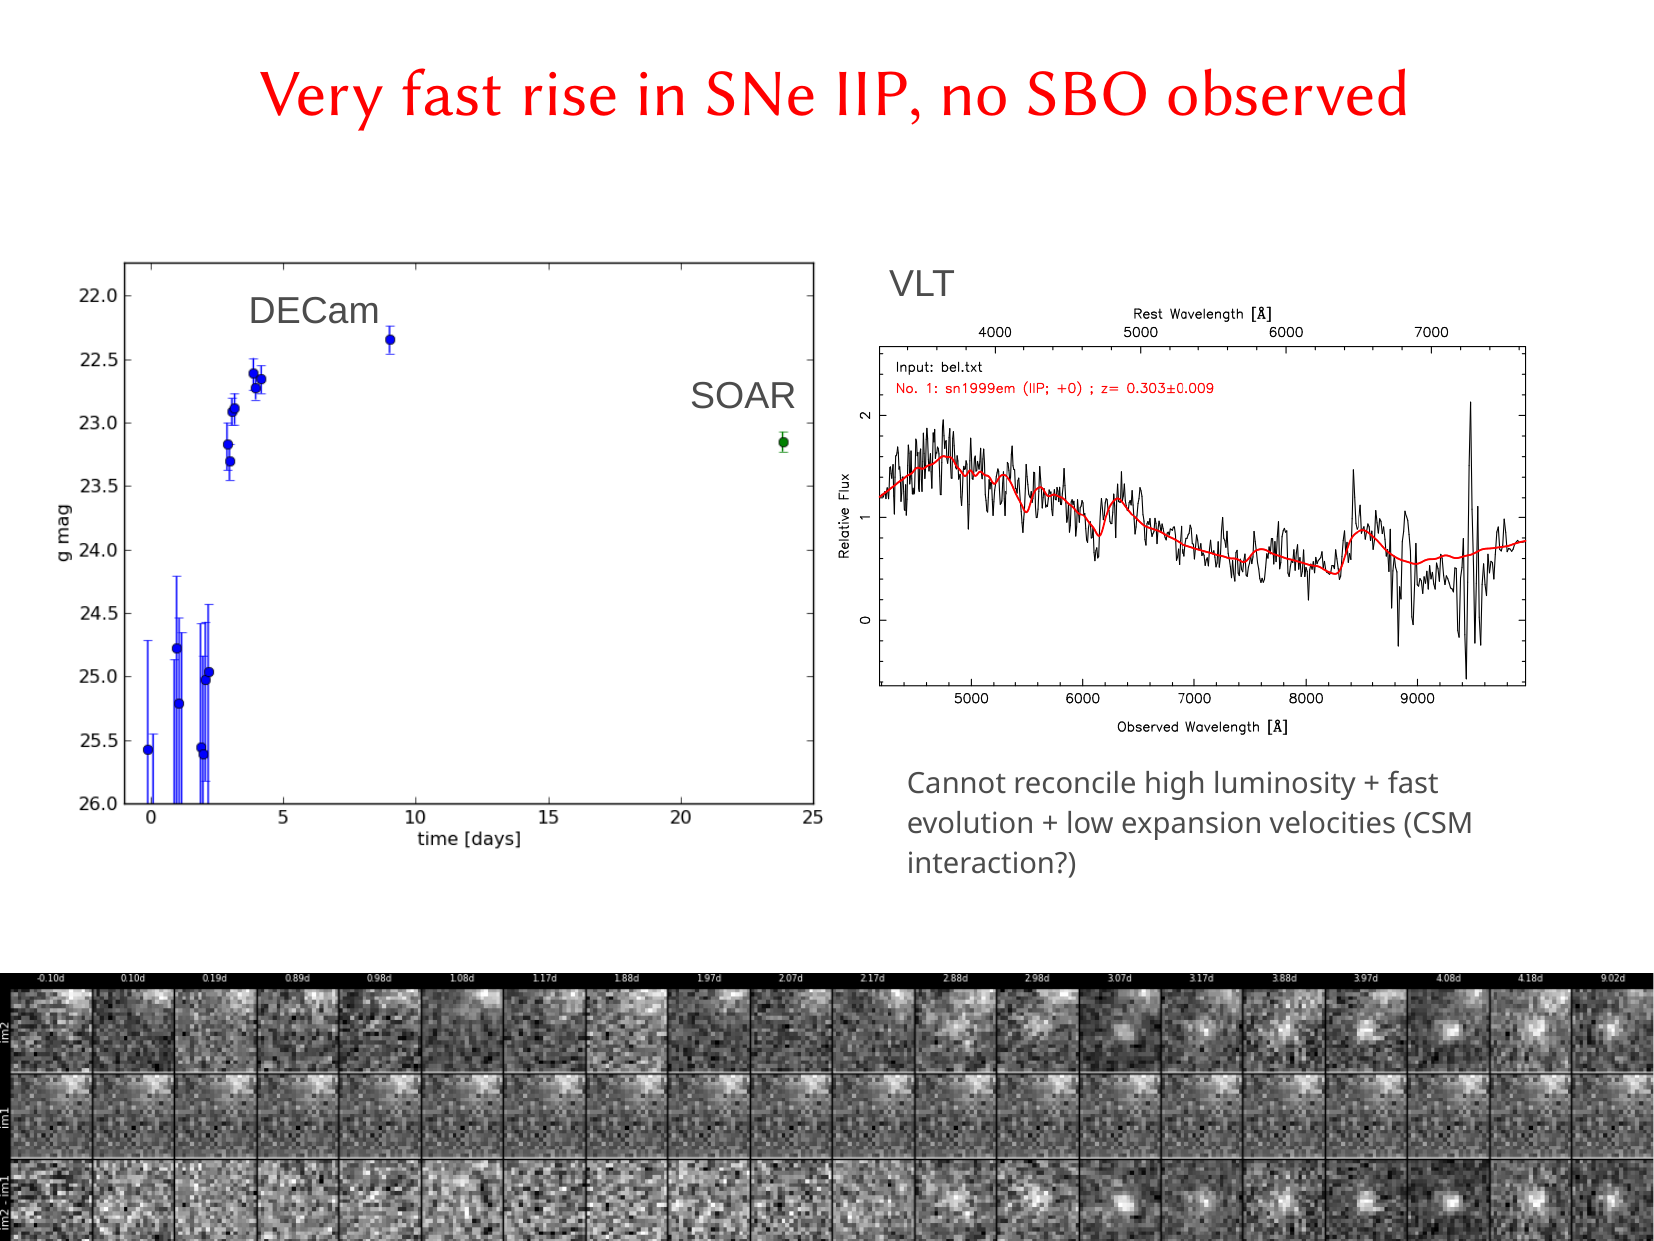

Very fast rise in SNe IIP, no SBO observed
VLT
DECam
SOAR
Cannot reconcile high luminosity + fast evolution + low expansion velocities (CSM interaction?)